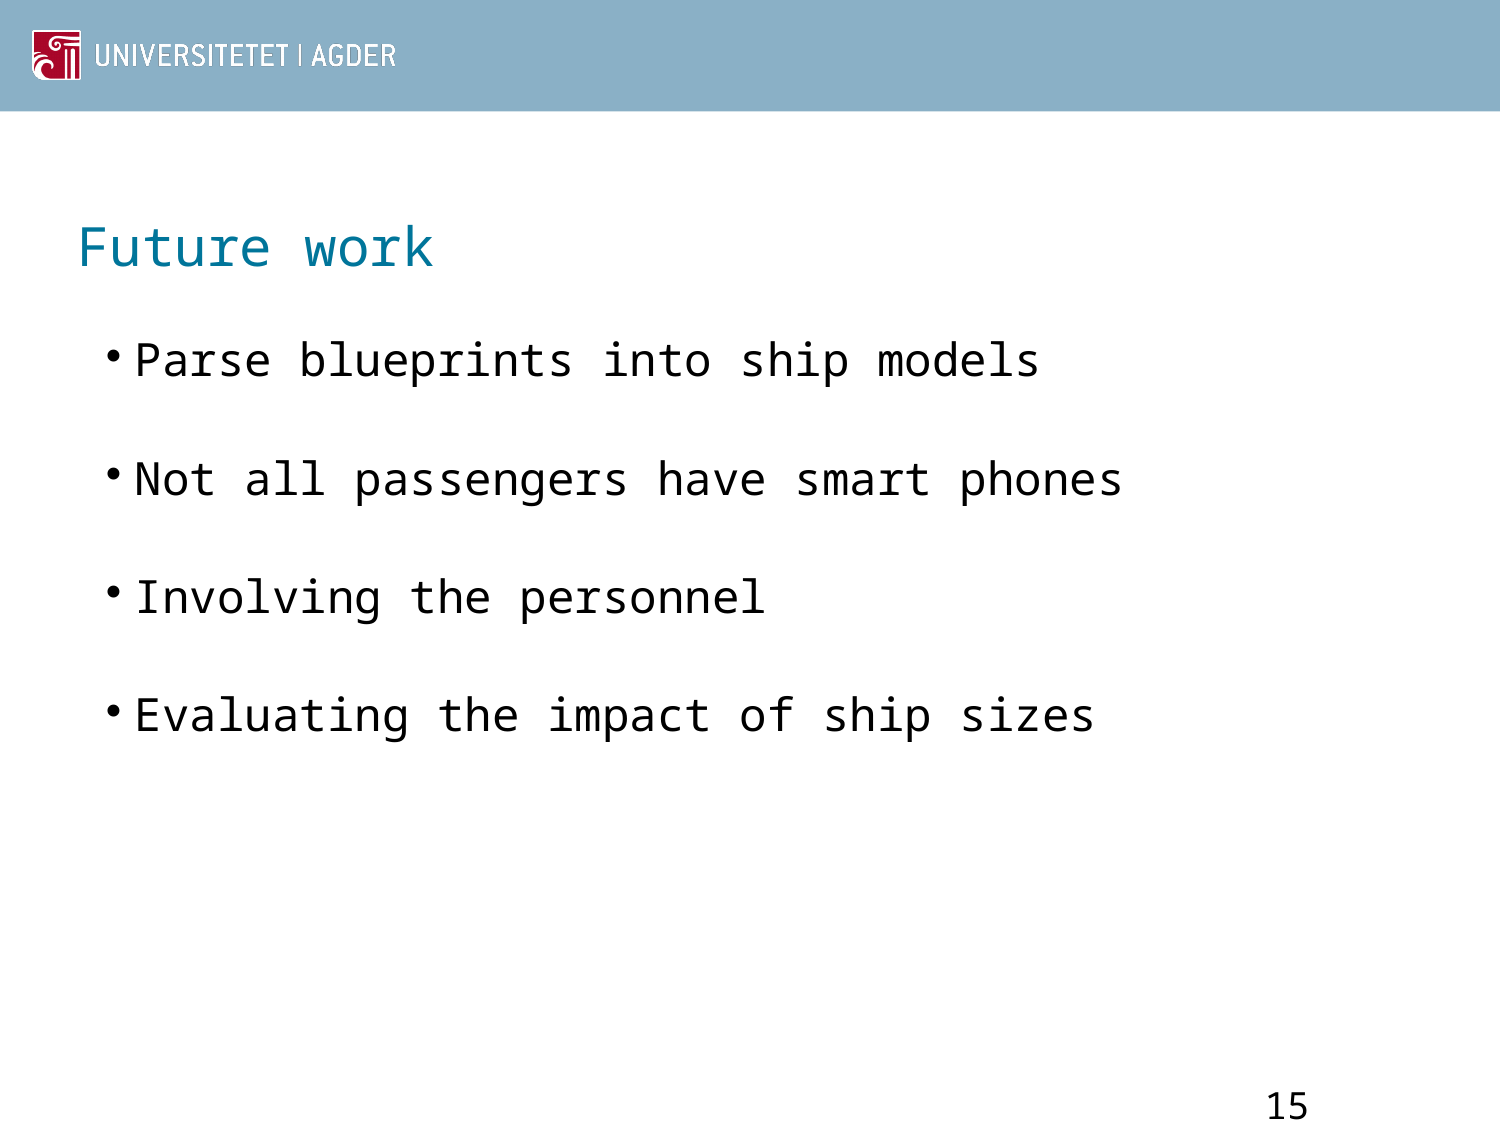

# Future work
Parse blueprints into ship models
Not all passengers have smart phones
Involving the personnel
Evaluating the impact of ship sizes
15